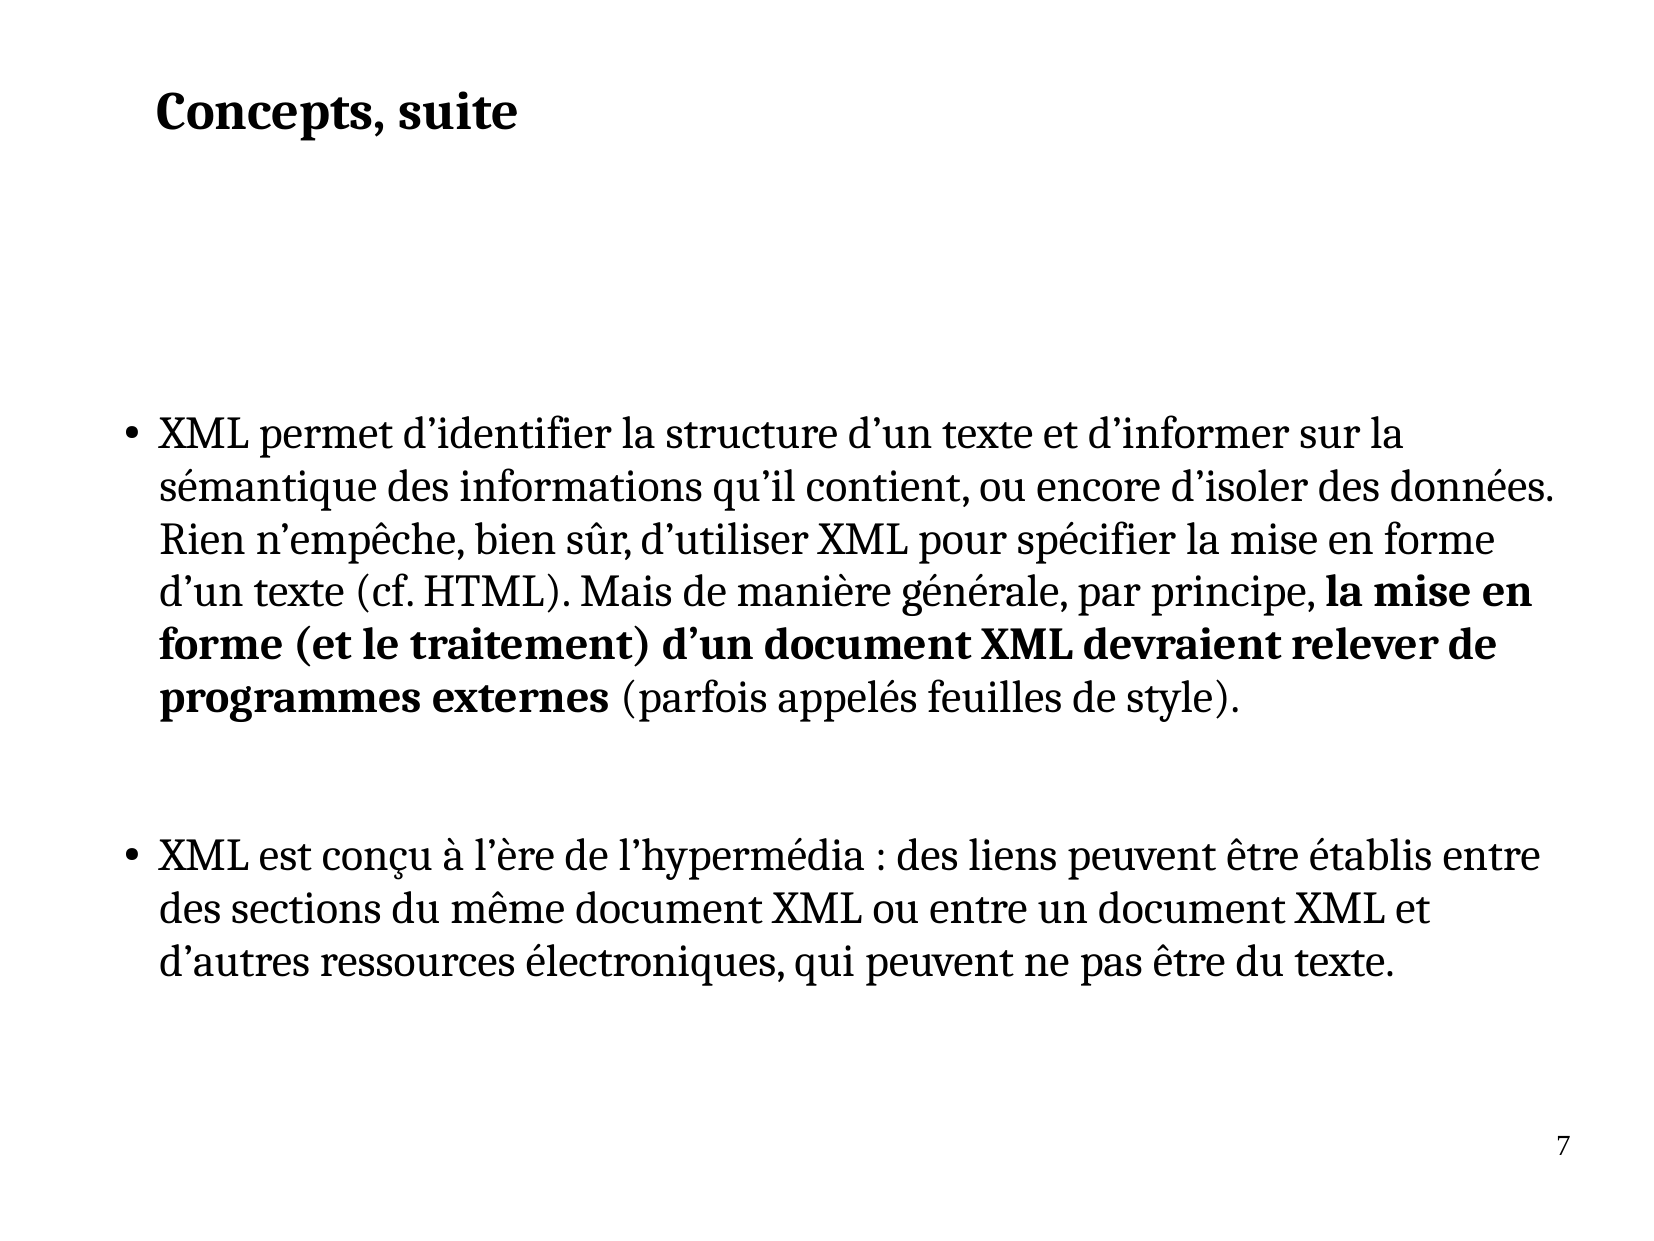

# Concepts, suite
XML permet d’identifier la structure d’un texte et d’informer sur la sémantique des informations qu’il contient, ou encore d’isoler des données.
Rien n’empêche, bien sûr, d’utiliser XML pour spécifier la mise en forme d’un texte (cf. HTML). Mais de manière générale, par principe, la mise en forme (et le traitement) d’un document XML devraient relever de programmes externes (parfois appelés feuilles de style).
XML est conçu à l’ère de l’hypermédia : des liens peuvent être établis entre des sections du même document XML ou entre un document XML et d’autres ressources électroniques, qui peuvent ne pas être du texte.
7